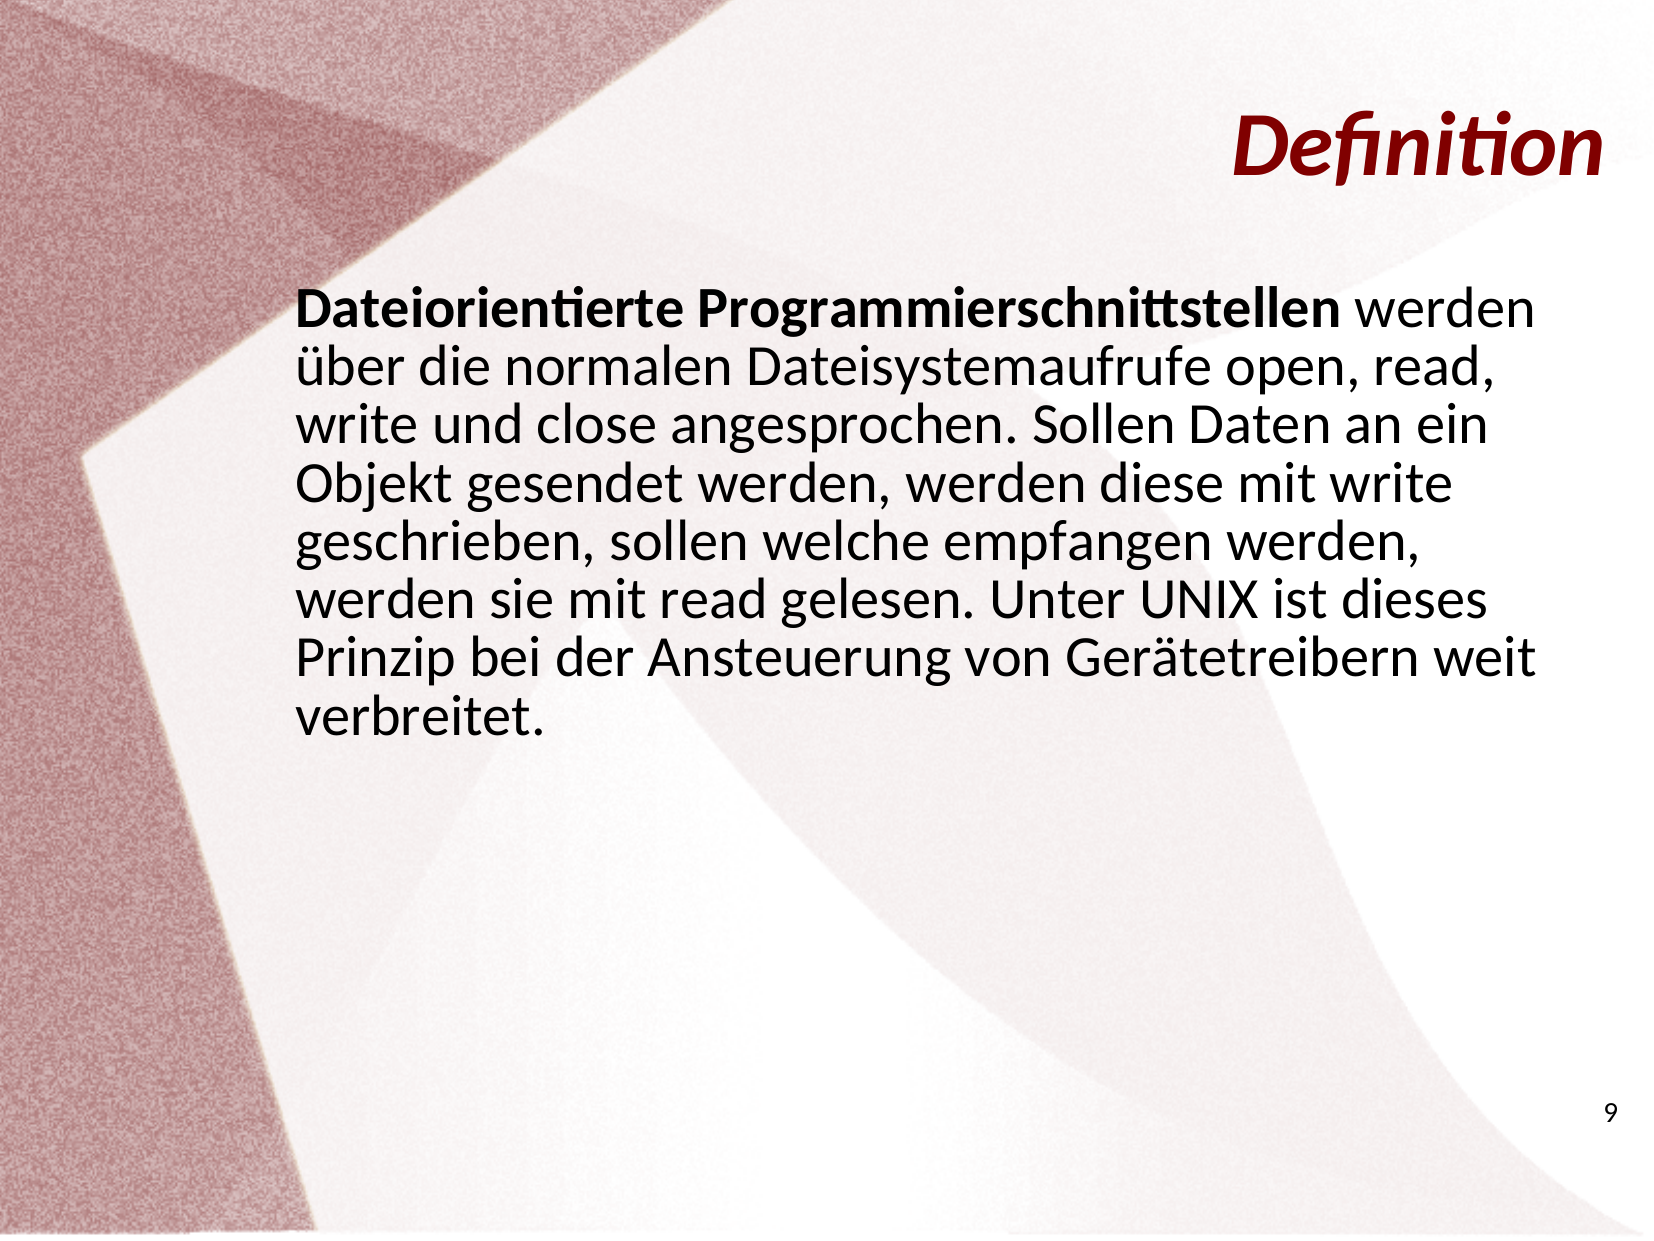

# Definition
Dateiorientierte Programmierschnittstellen werden über die normalen Dateisystemaufrufe open, read, write und close angesprochen. Sollen Daten an ein Objekt gesendet werden, werden diese mit write geschrieben, sollen welche empfangen werden, werden sie mit read gelesen. Unter UNIX ist dieses Prinzip bei der Ansteuerung von Gerätetreibern weit verbreitet.
9